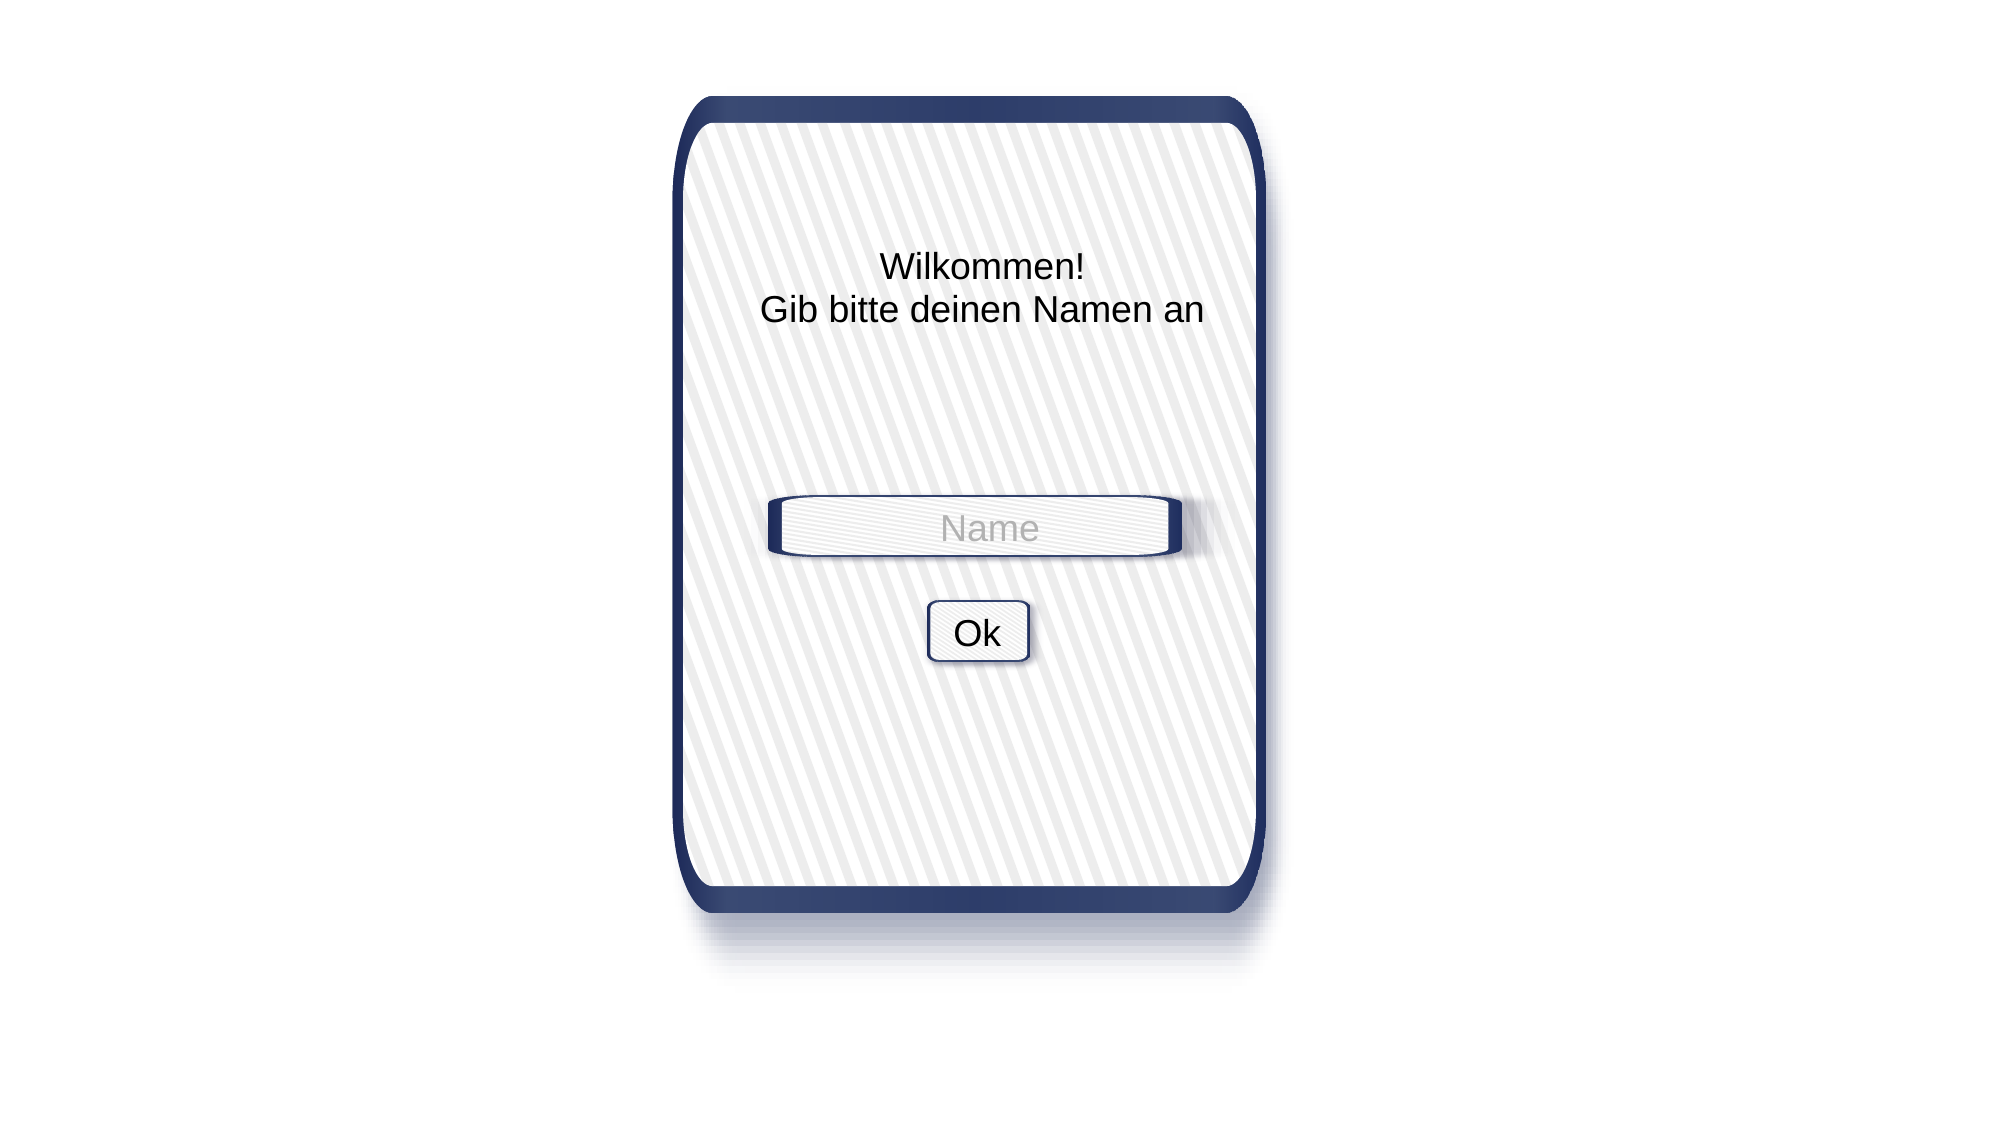

Wilkommen!
Gib bitte deinen Namen an
Name
Ok